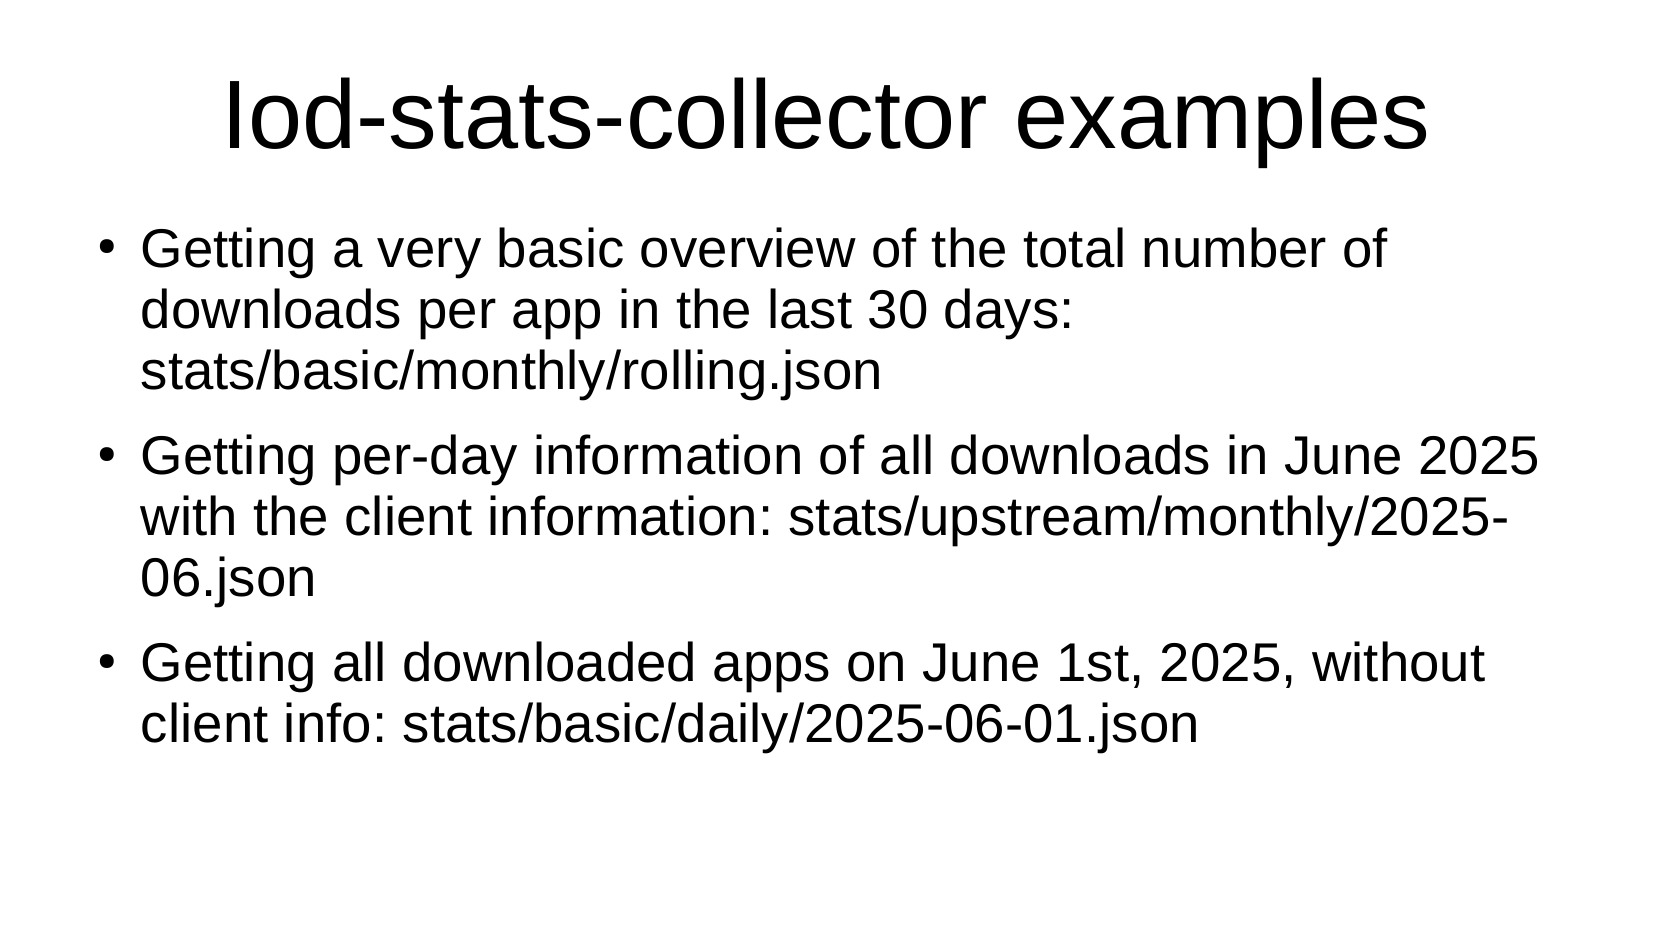

# Iod-stats-collector examples
Getting a very basic overview of the total number of downloads per app in the last 30 days: stats/basic/monthly/rolling.json
Getting per-day information of all downloads in June 2025 with the client information: stats/upstream/monthly/2025-06.json
Getting all downloaded apps on June 1st, 2025, without client info: stats/basic/daily/2025-06-01.json